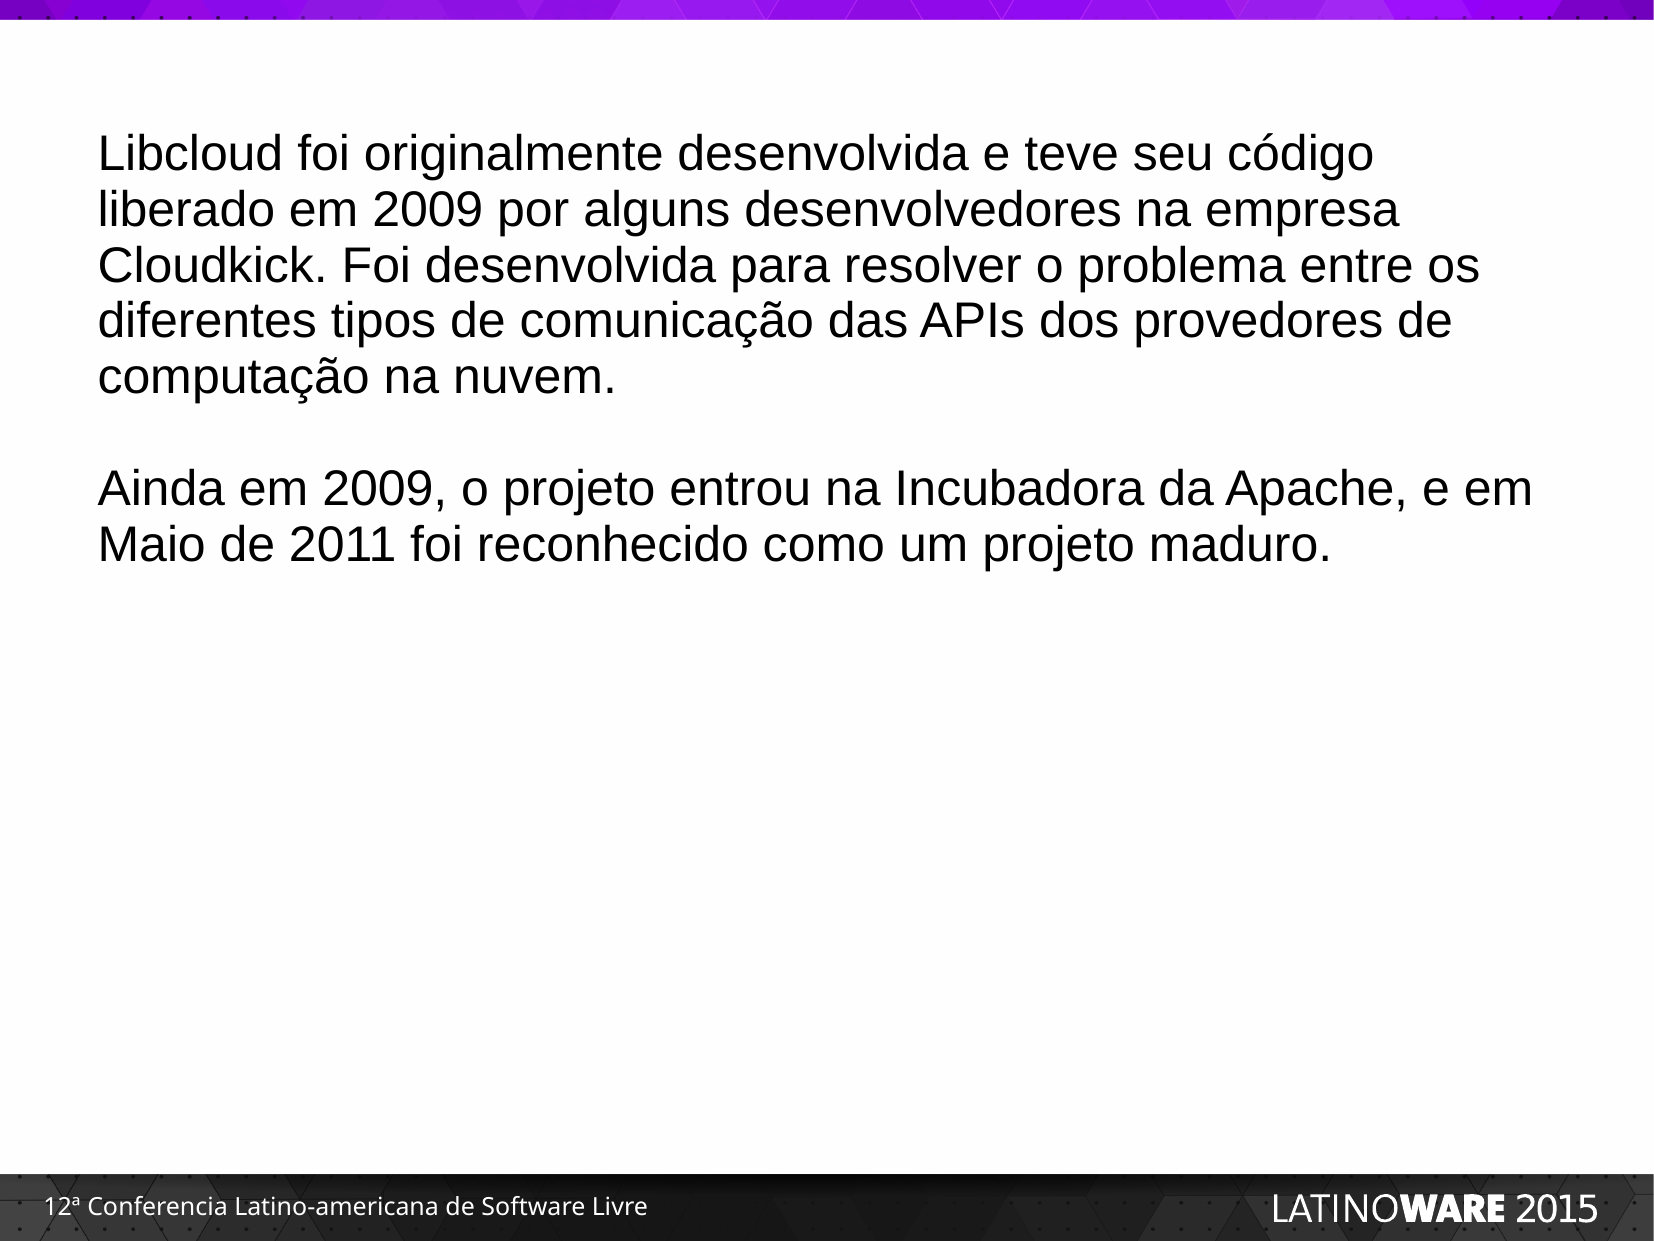

Libcloud foi originalmente desenvolvida e teve seu código liberado em 2009 por alguns desenvolvedores na empresa Cloudkick. Foi desenvolvida para resolver o problema entre os diferentes tipos de comunicação das APIs dos provedores de computação na nuvem.
Ainda em 2009, o projeto entrou na Incubadora da Apache, e em Maio de 2011 foi reconhecido como um projeto maduro.
12ª Conferencia Latino-americana de Software Livre